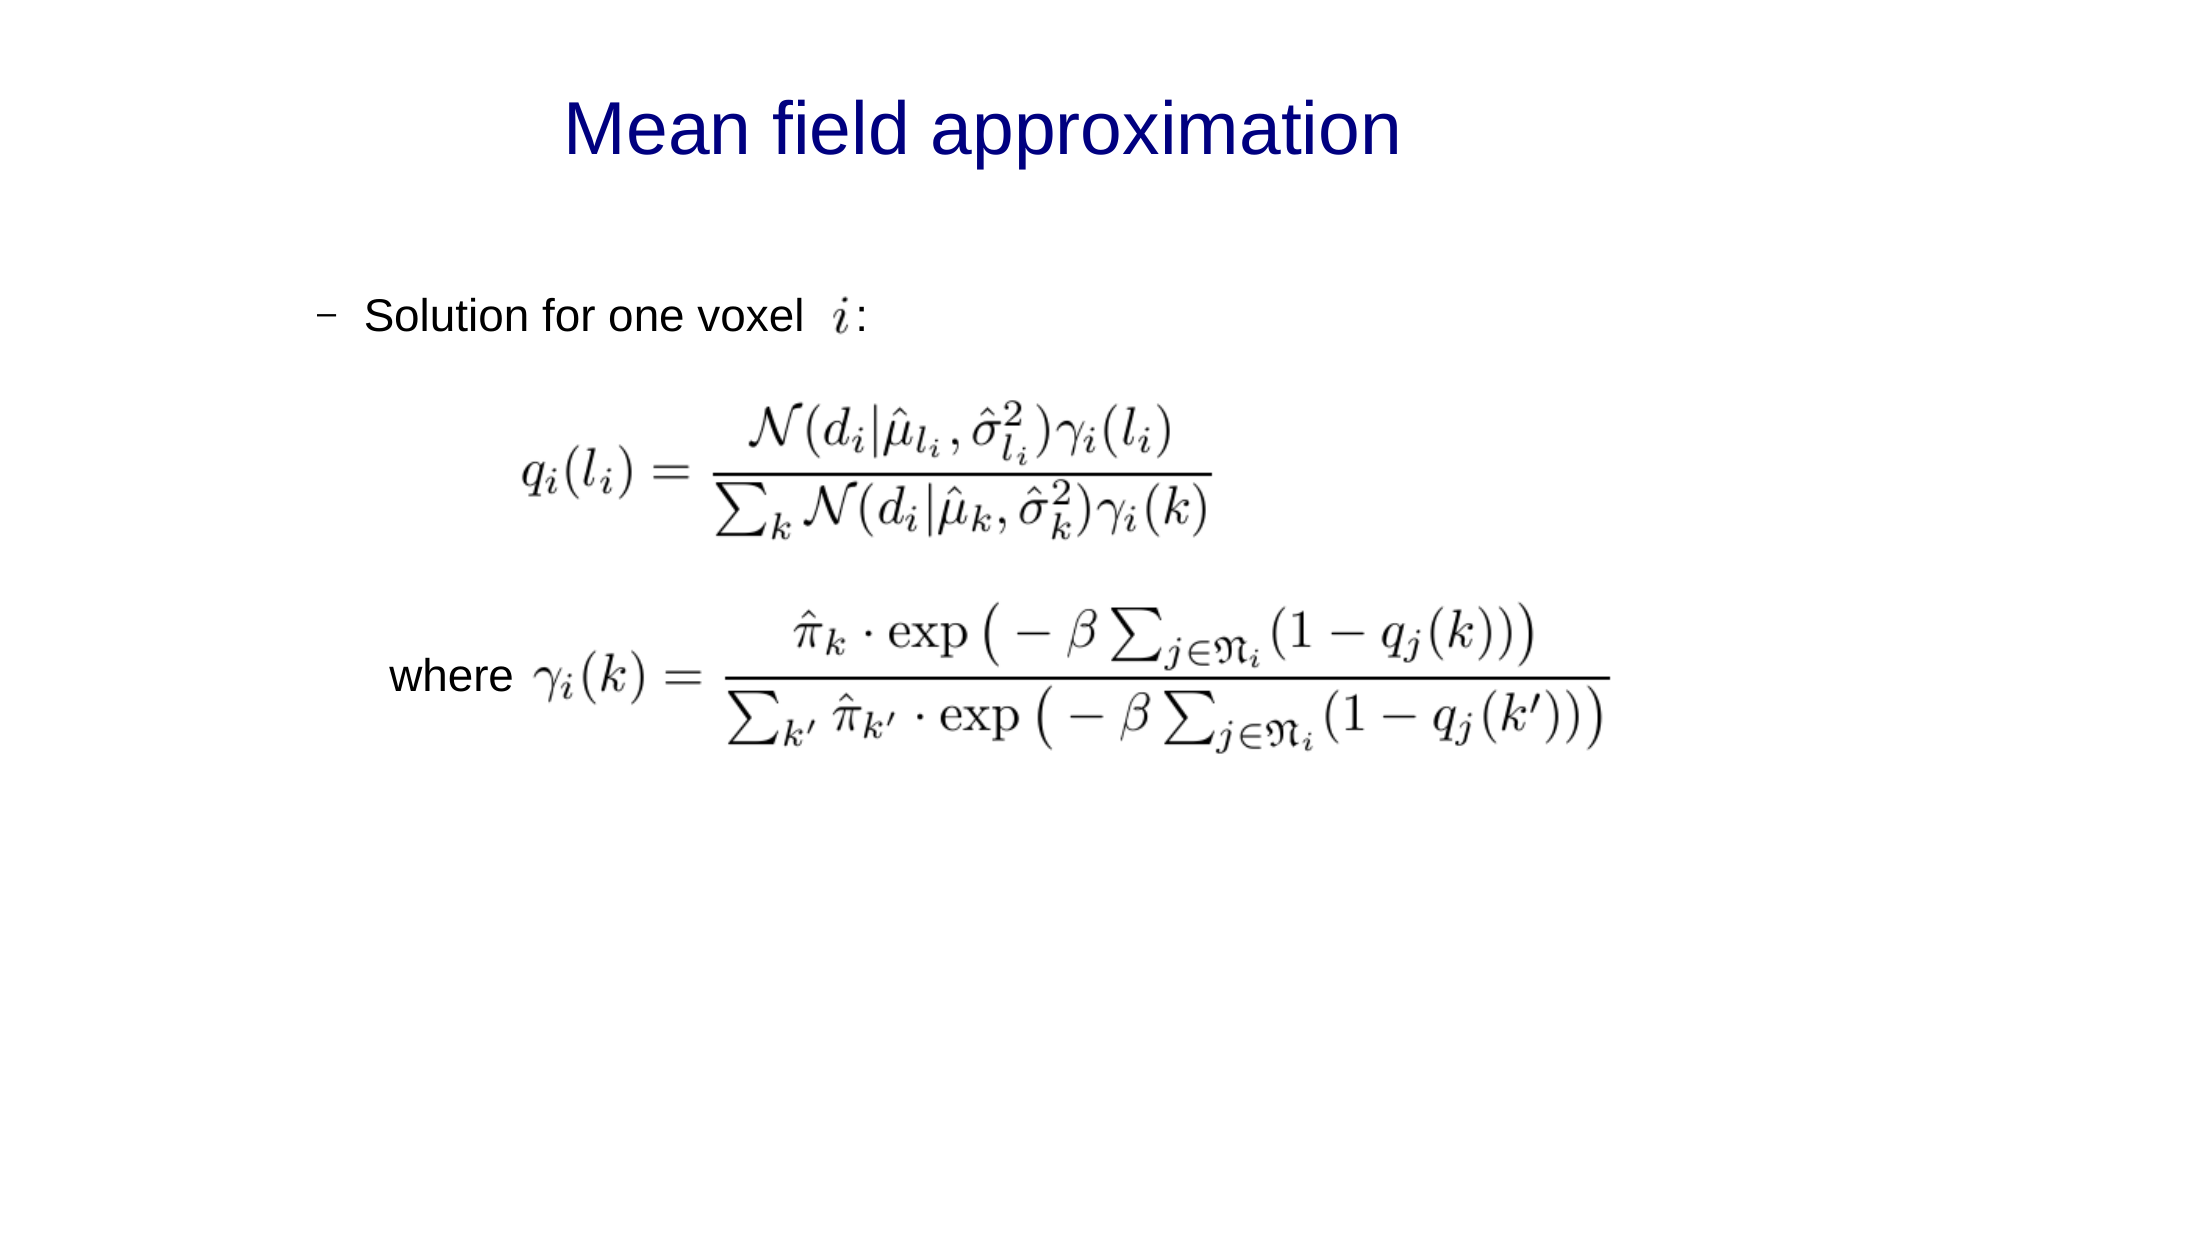

# Mean field approximation
Solution for one voxel :
 where